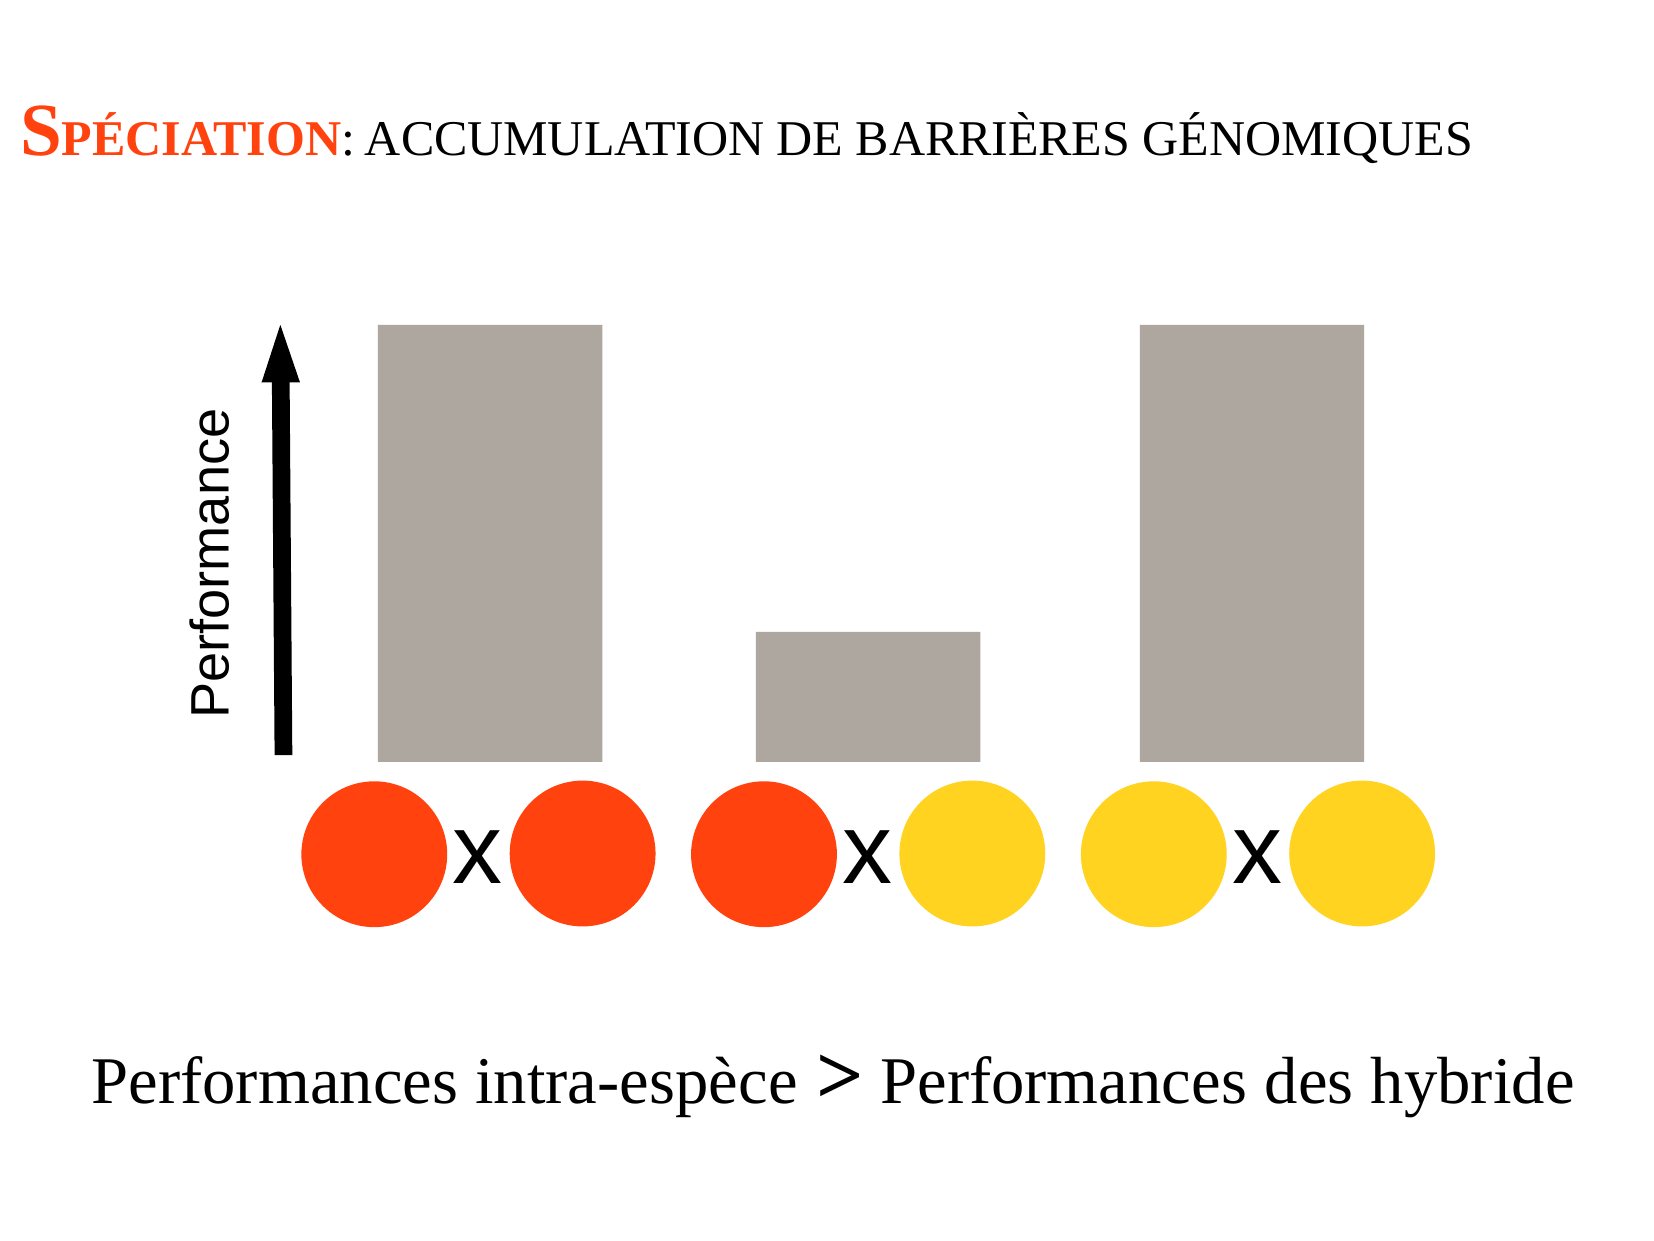

SPÉCIATION: ACCUMULATION DE BARRIÈRES GÉNOMIQUES
Performance
x
x
x
Performances intra-espèce > Performances des hybride